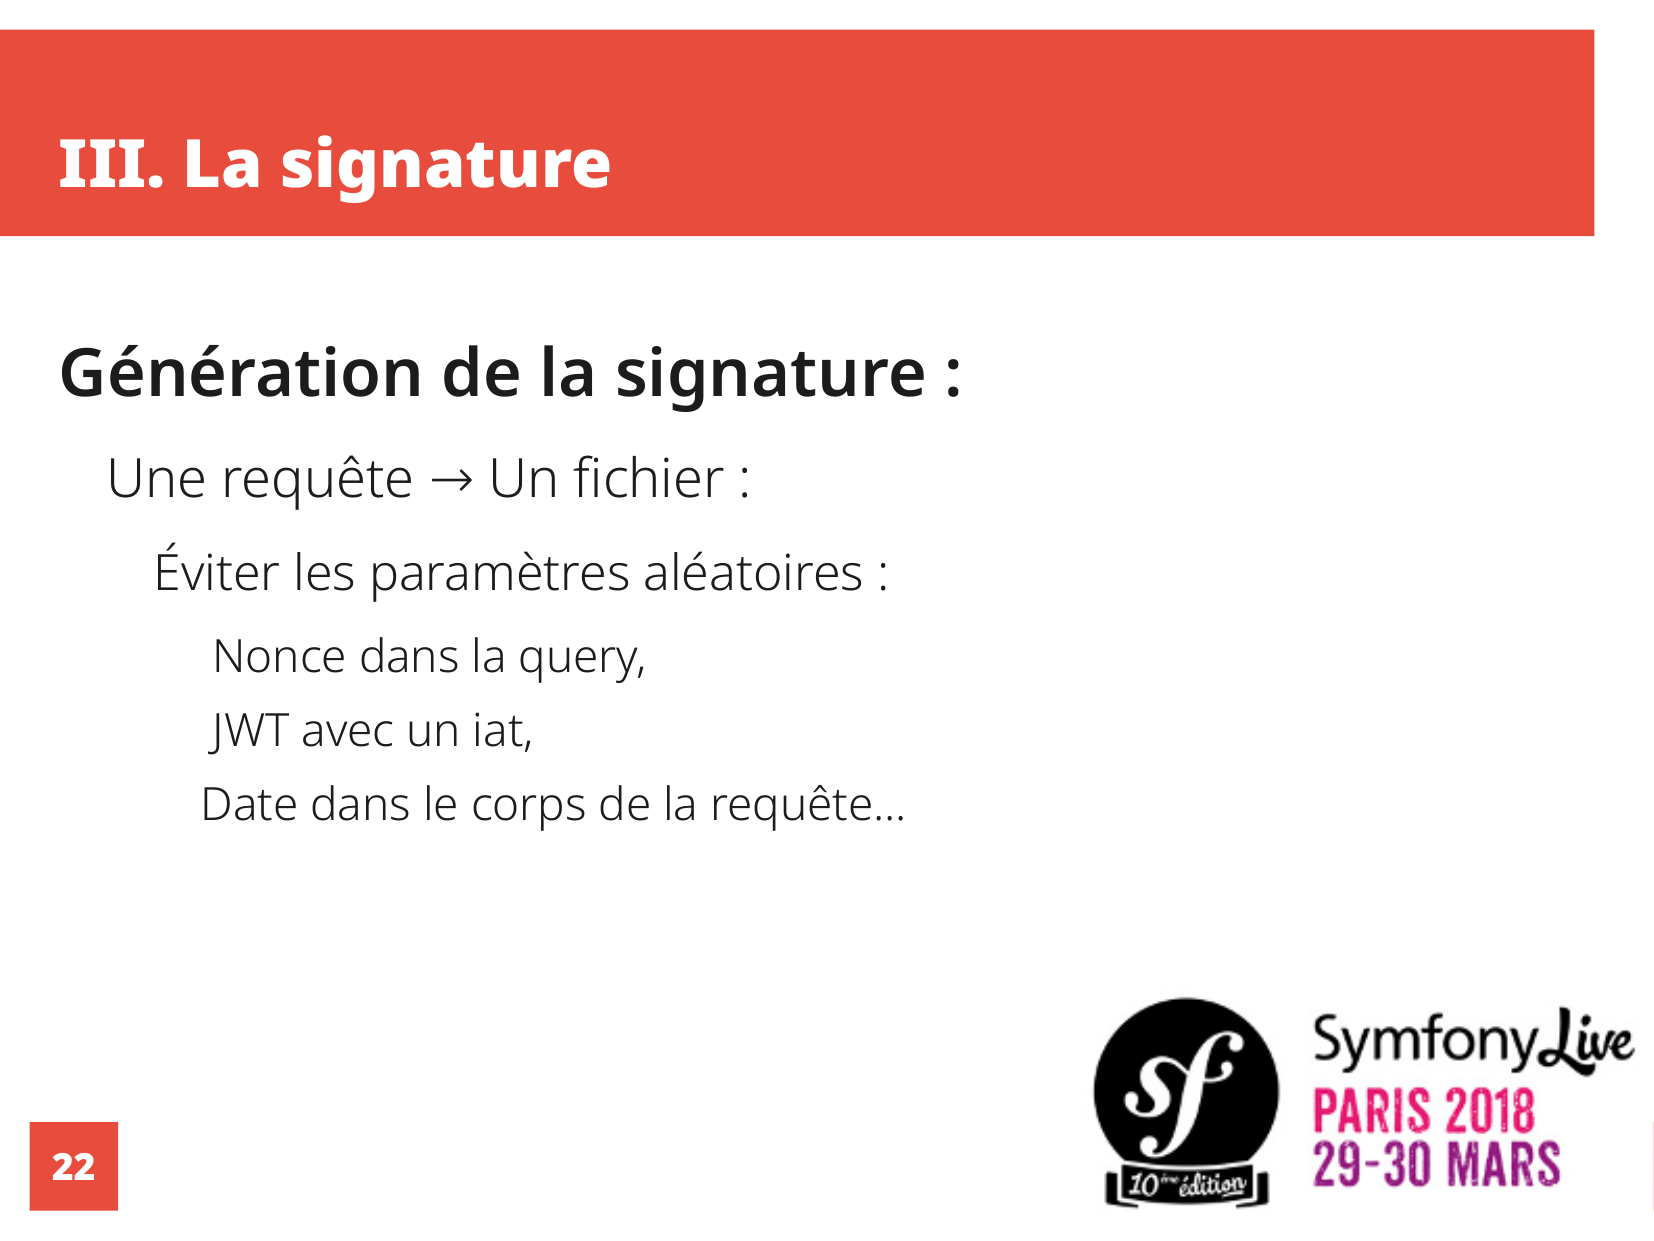

# III. La signature
Génération de la signature :
Une requête → Un fichier :
Éviter les paramètres aléatoires :
 Nonce dans la query,
 JWT avec un iat,
Date dans le corps de la requête...
22